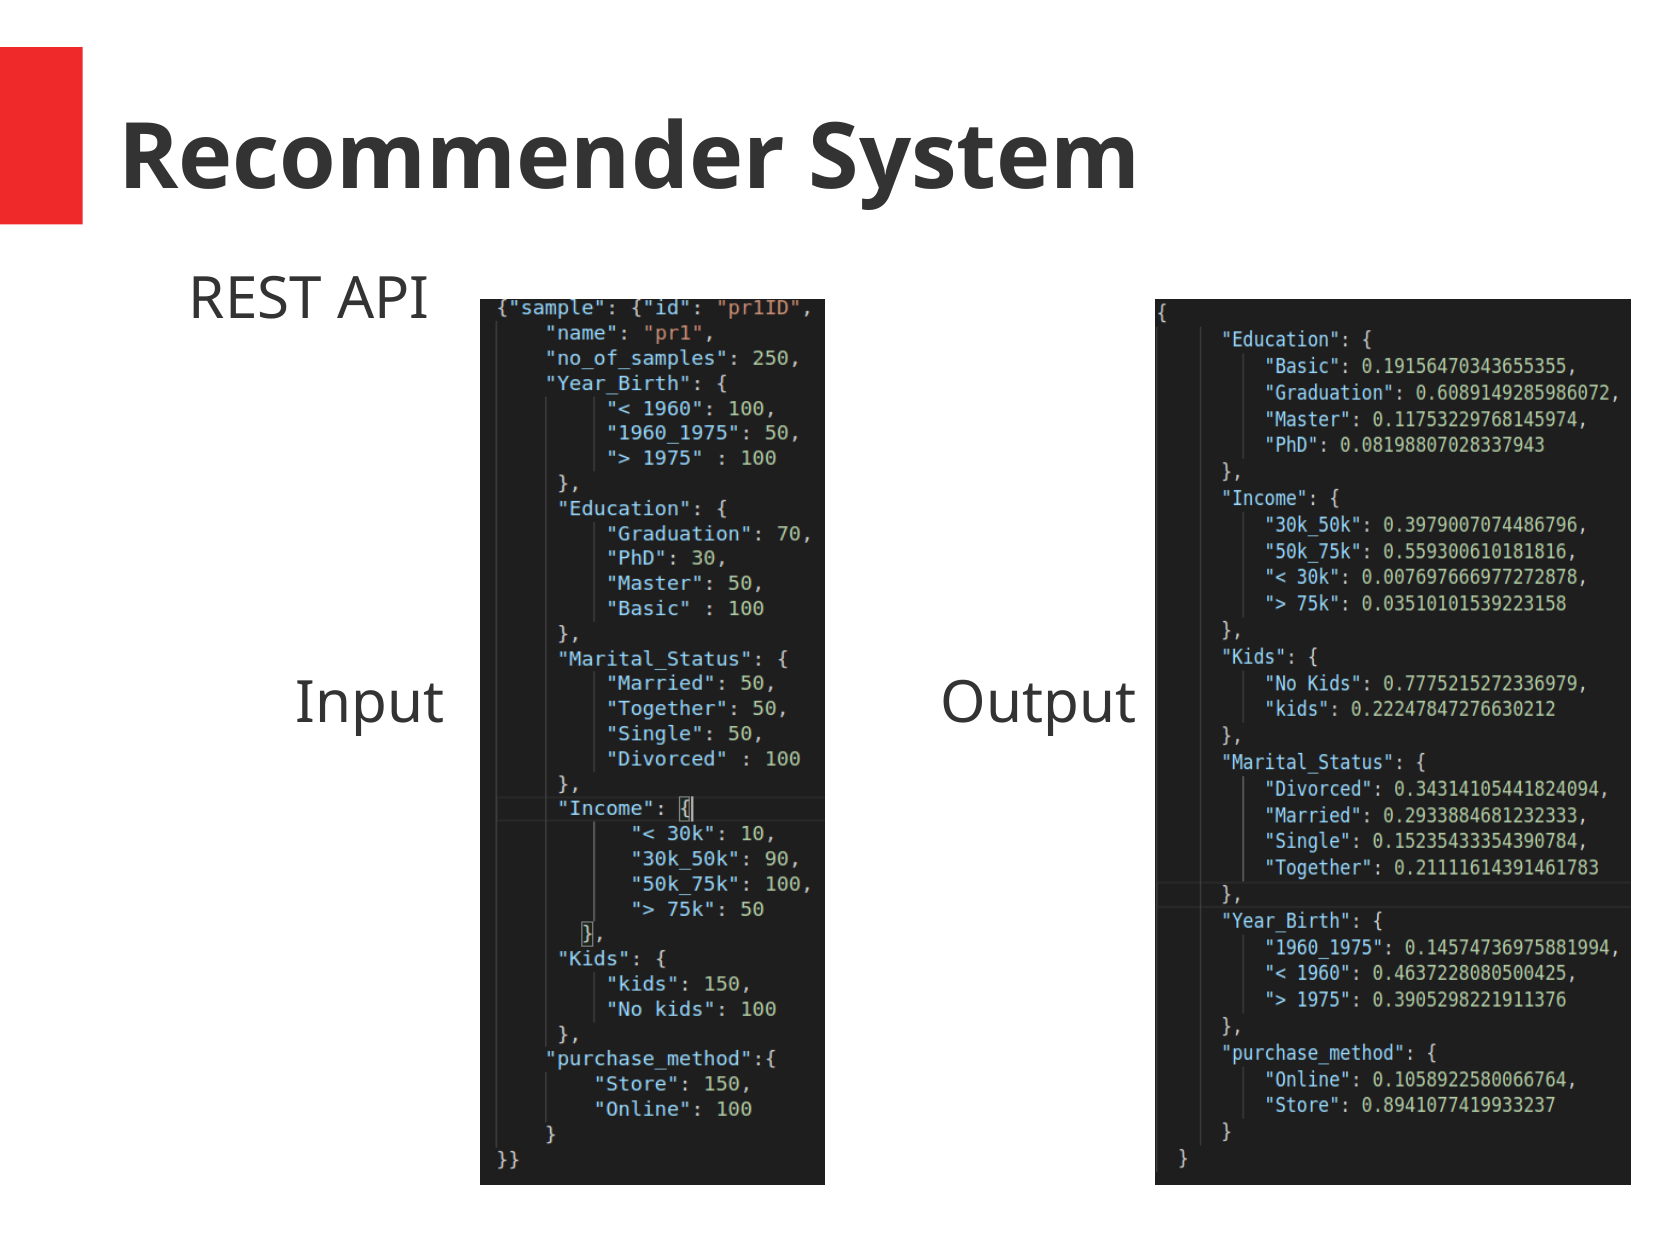

# Recommender System
REST API
Input
Output
10